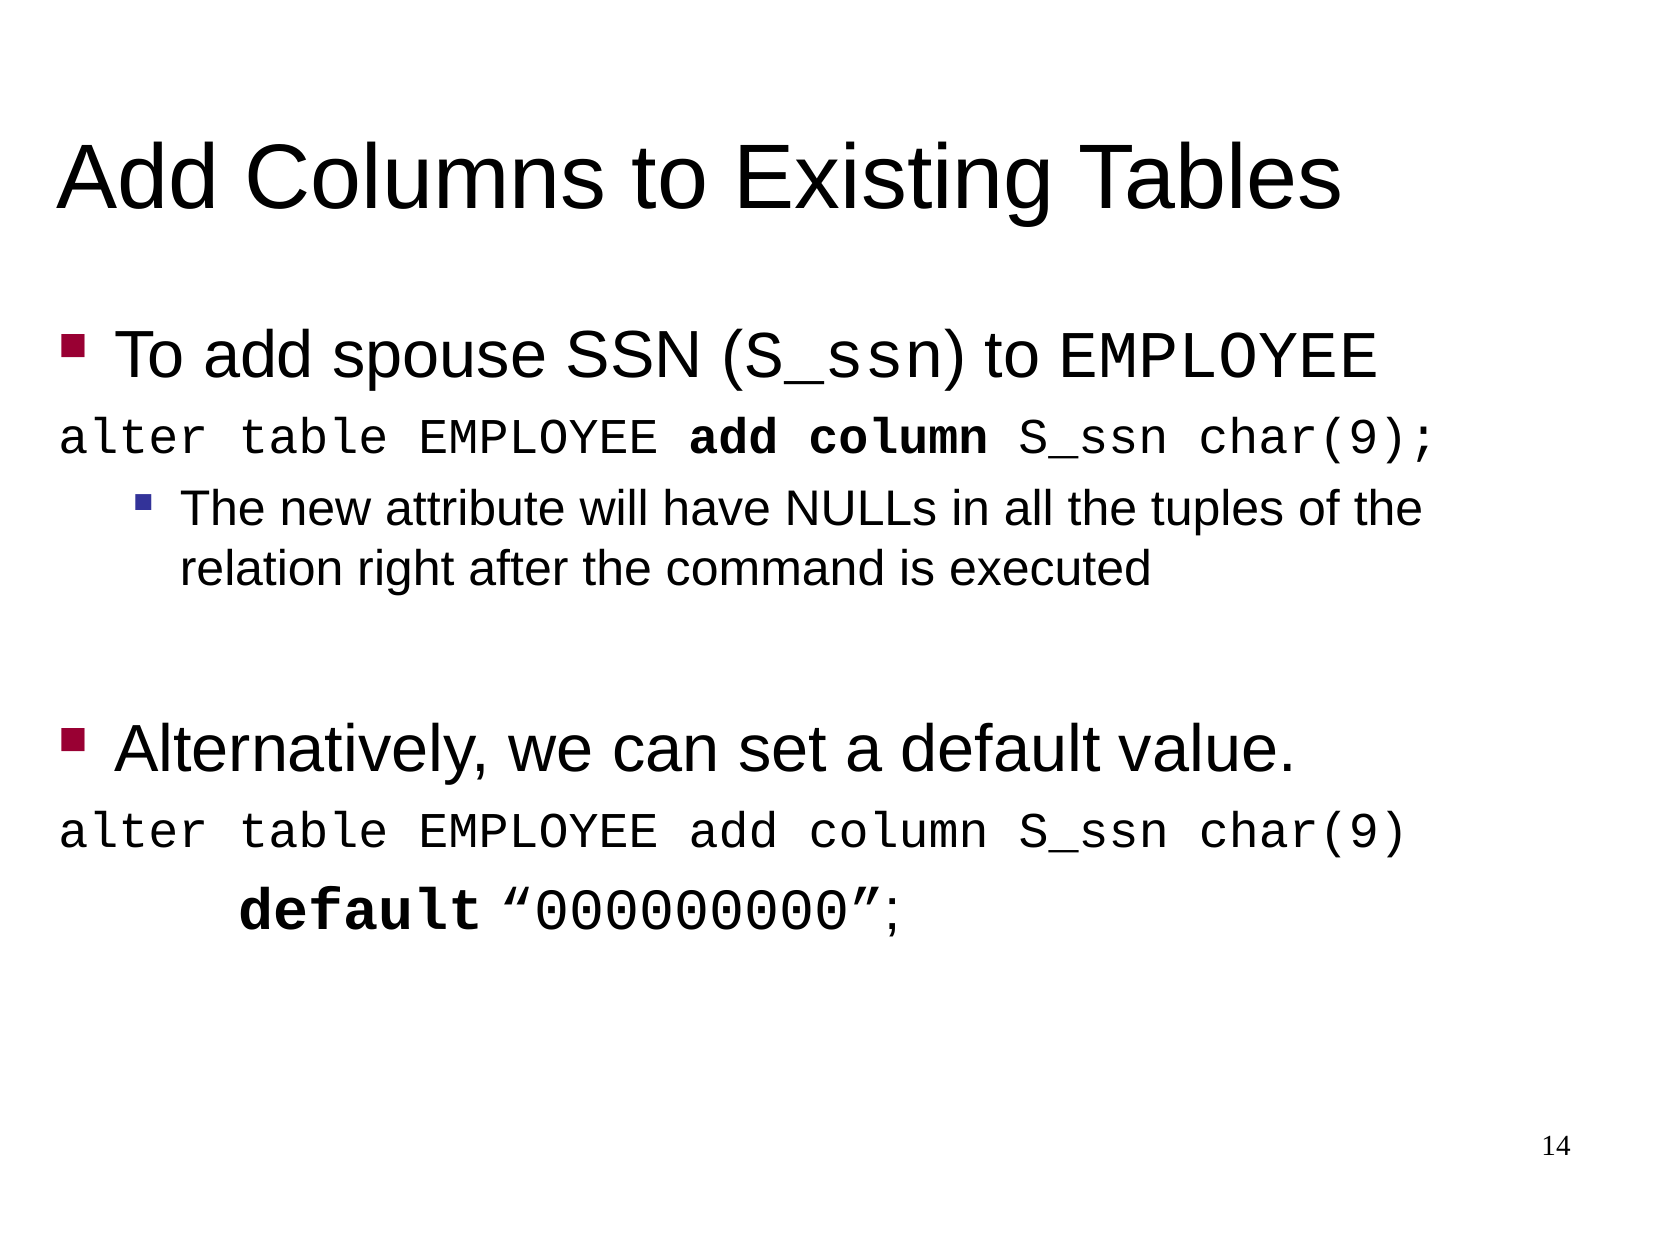

# Add Columns to Existing Tables
To add spouse SSN (S_ssn) to EMPLOYEE
alter table EMPLOYEE add column S_ssn char(9);
The new attribute will have NULLs in all the tuples of the relation right after the command is executed
Alternatively, we can set a default value.
alter table EMPLOYEE add column S_ssn char(9)
 default “000000000”;
14